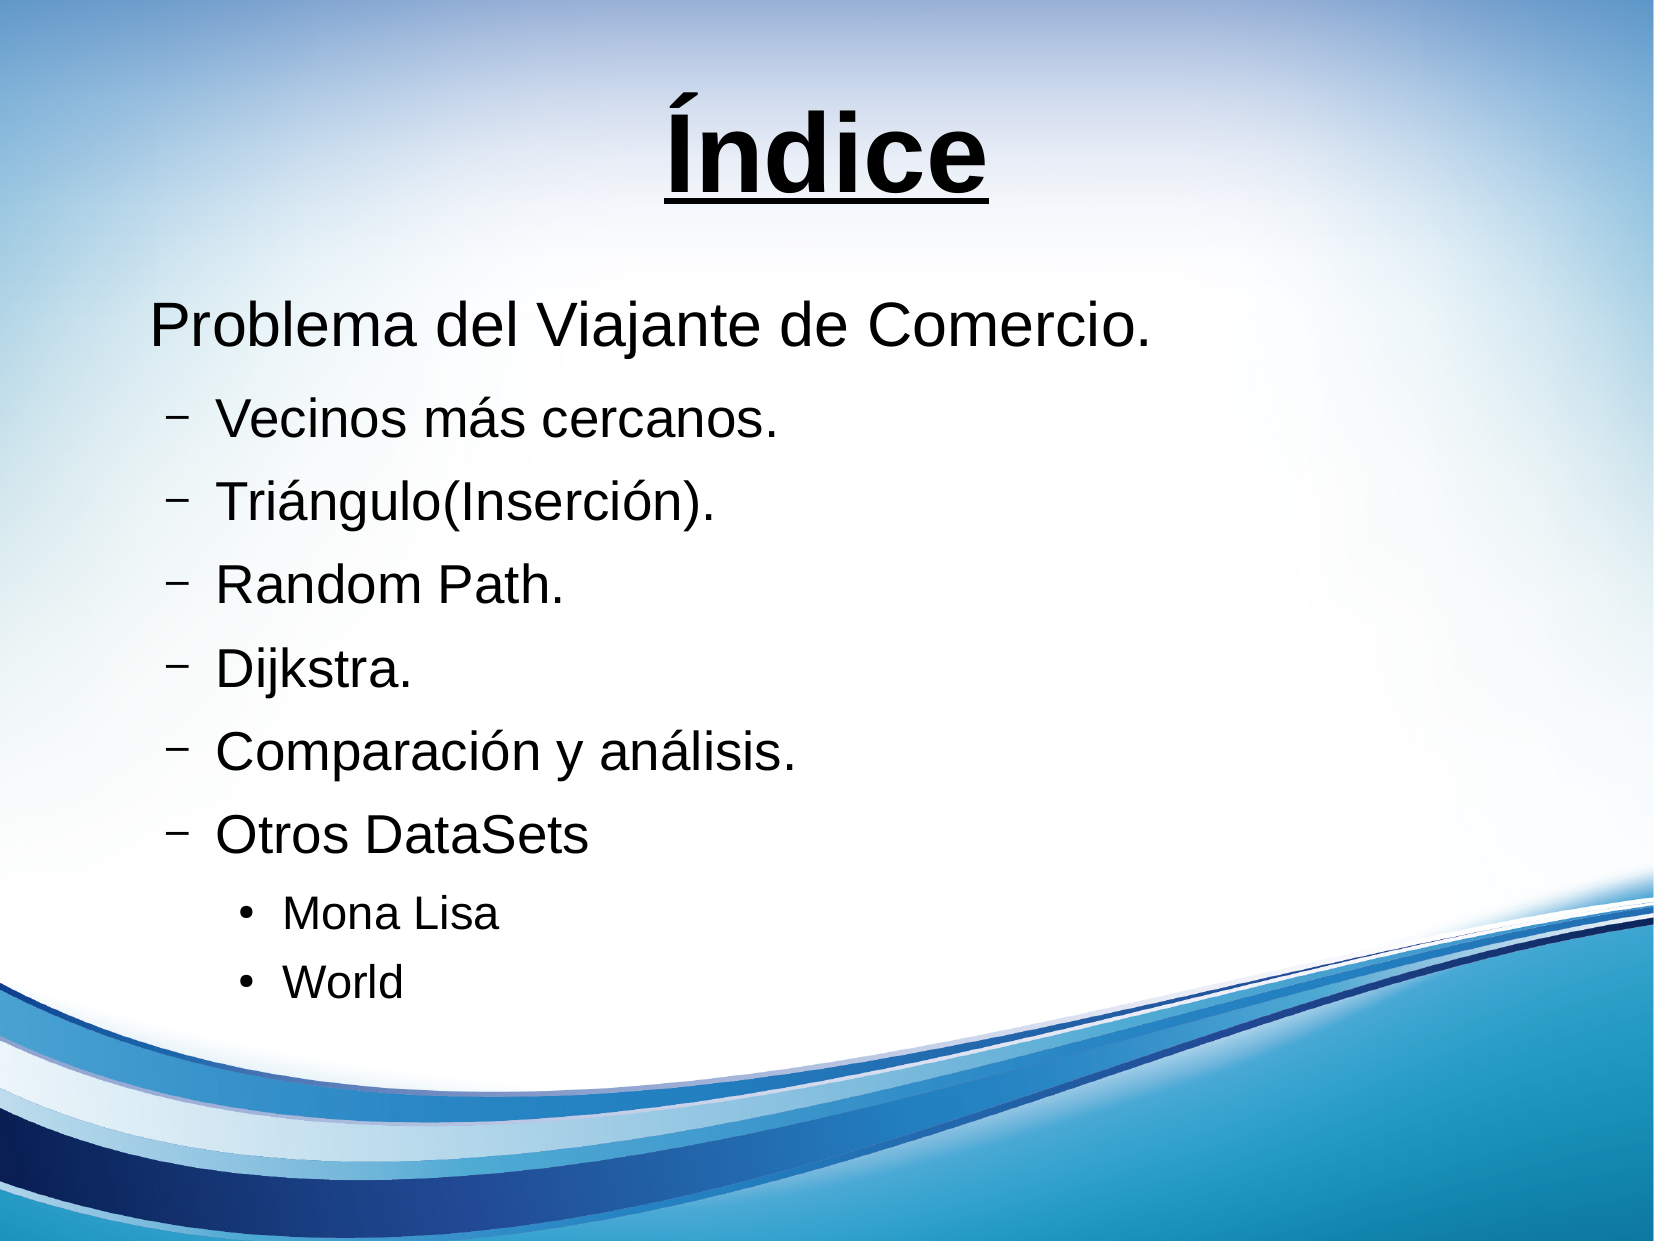

# Índice
Problema del Viajante de Comercio.
Vecinos más cercanos.
Triángulo(Inserción).
Random Path.
Dijkstra.
Comparación y análisis.
Otros DataSets
Mona Lisa
World